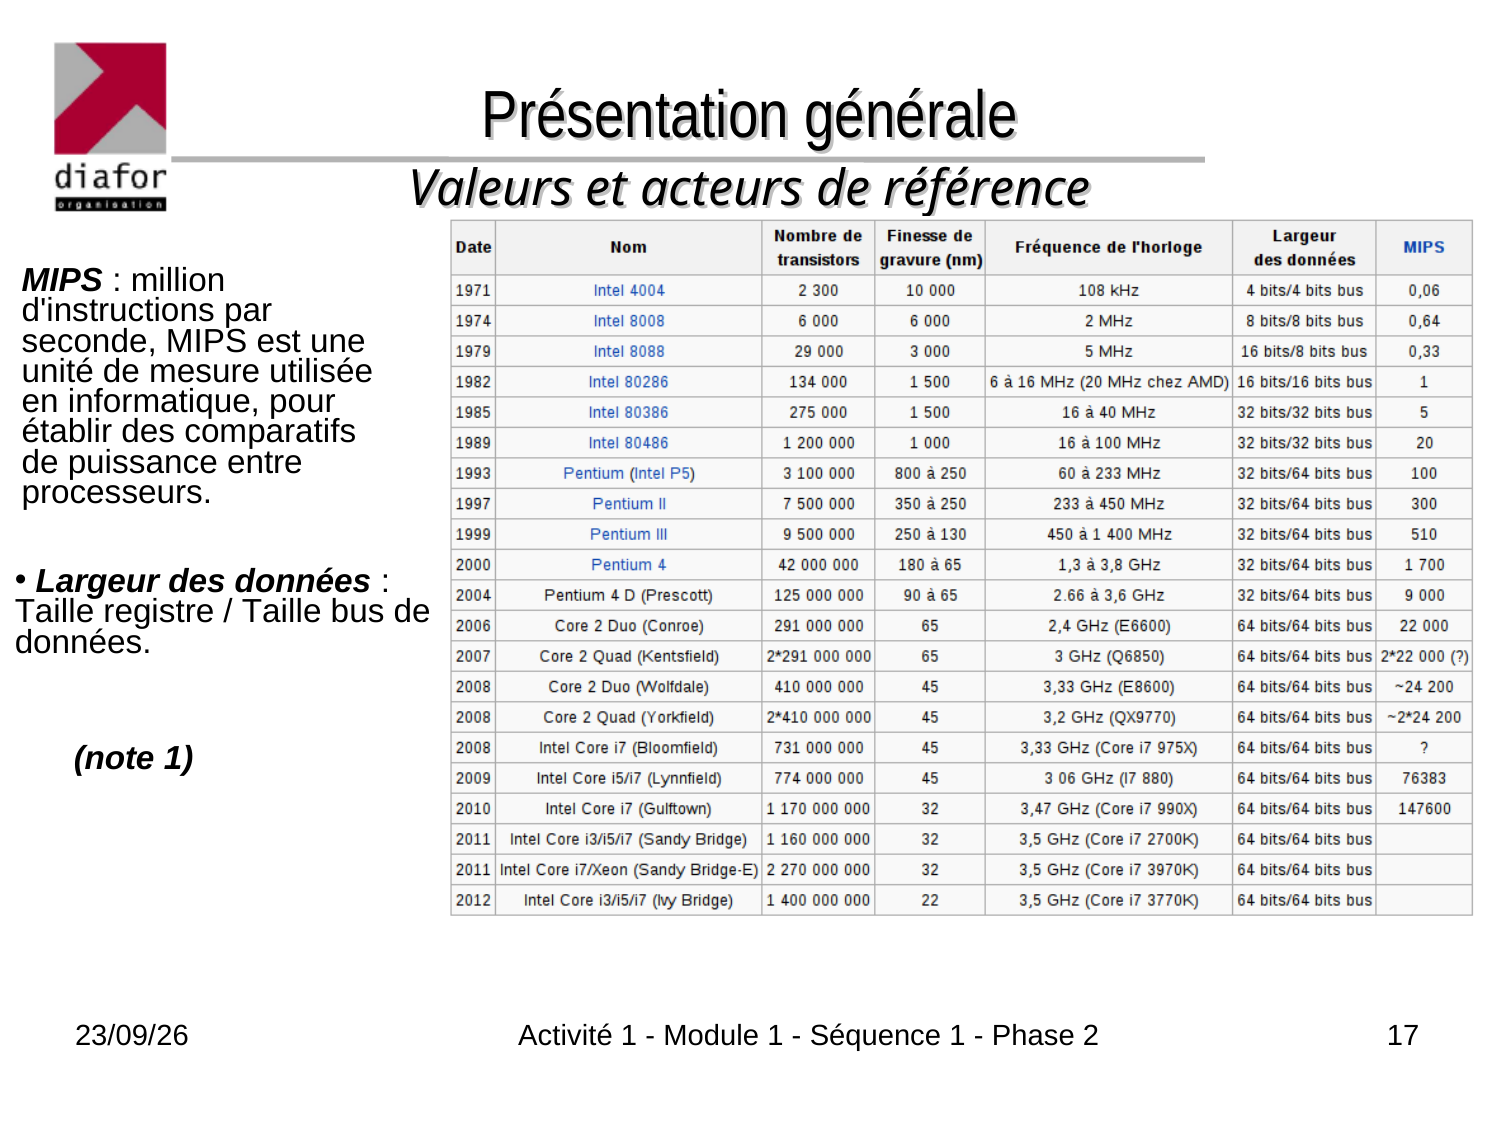

# Présentation générale Valeurs et acteurs de référence
MIPS : million d'instructions par seconde, MIPS est une unité de mesure utilisée en informatique, pour établir des comparatifs de puissance entre processeurs.
 Largeur des données :
Taille registre / Taille bus de
données.
(note 1)
Activité 1 - Module 1 - Séquence 1 - Phase 2
17